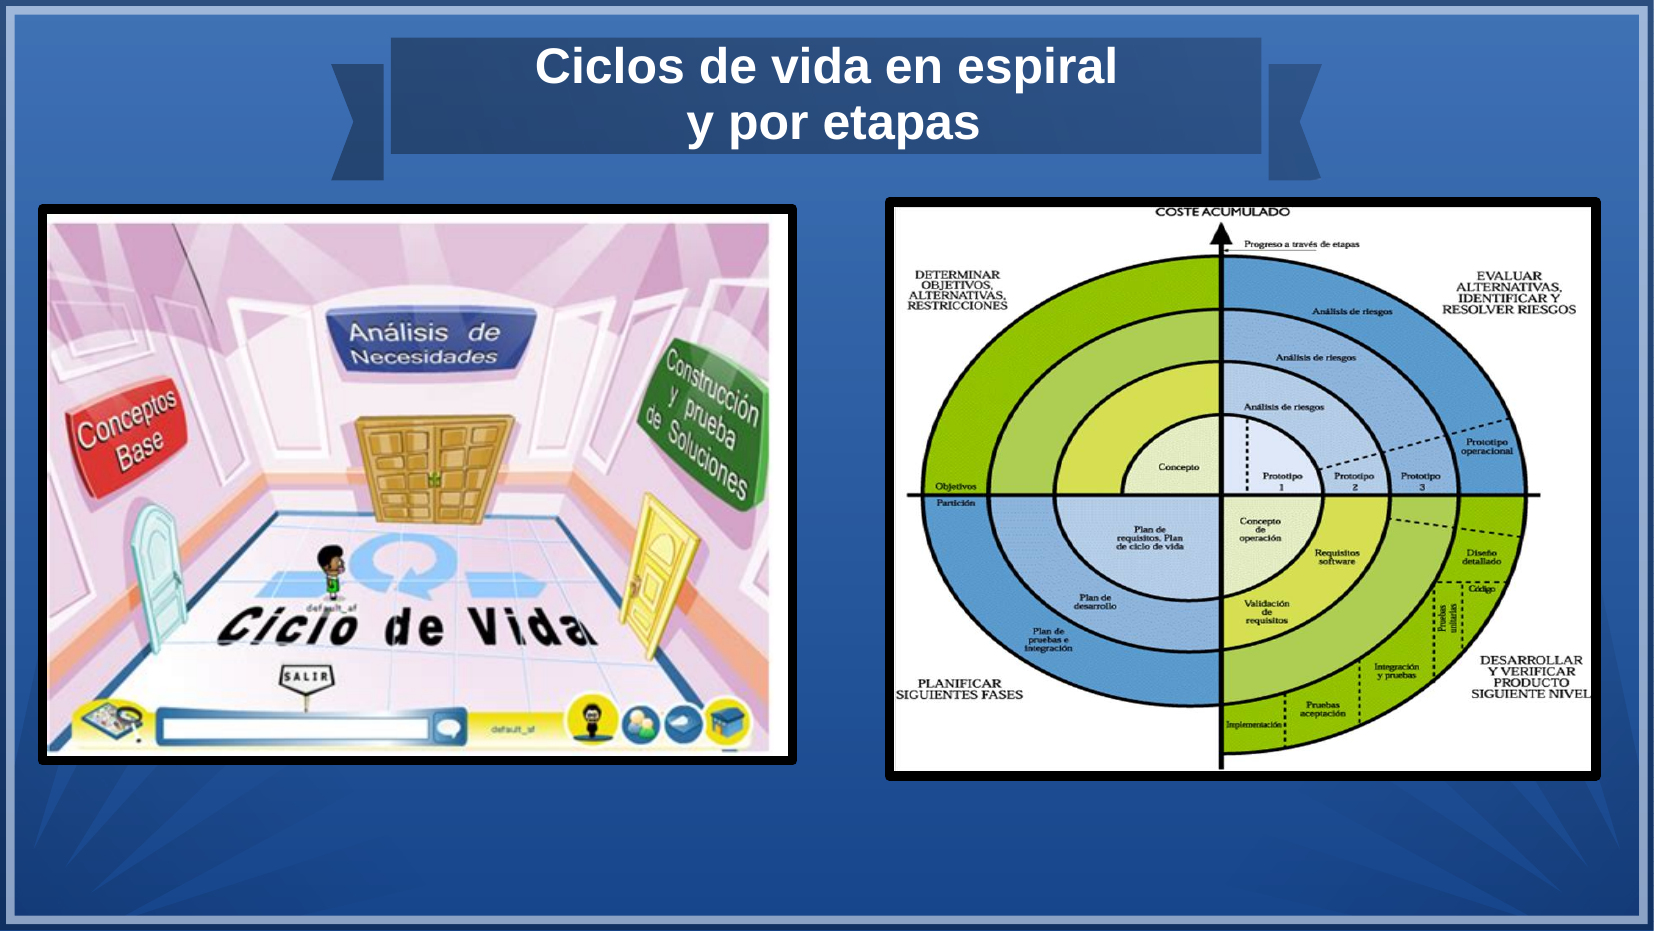

# Ciclos de vida en espiral y por etapas